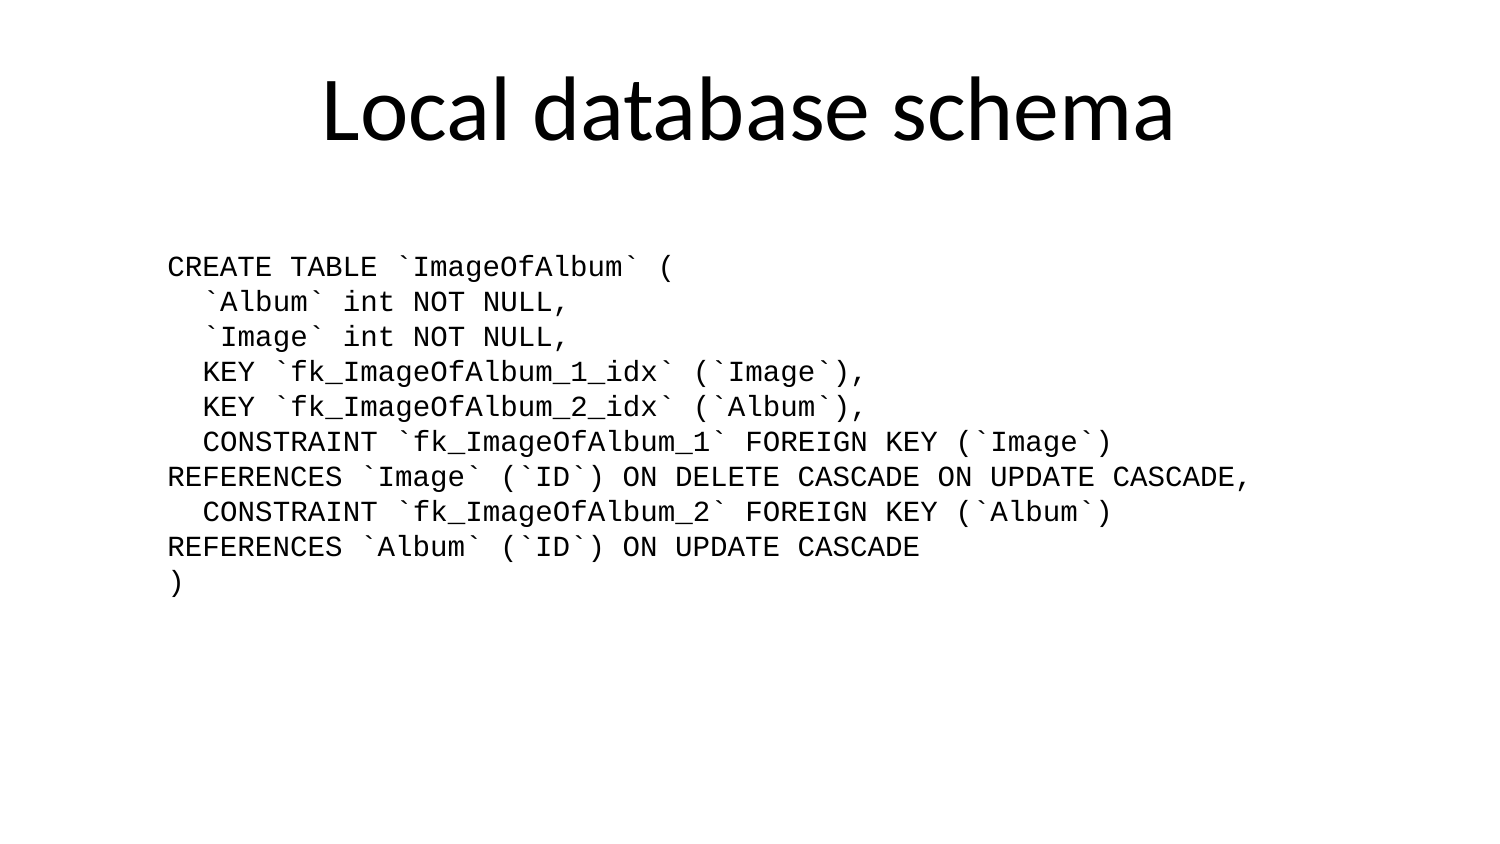

# Local database schema
CREATE TABLE `ImageOfAlbum` (
 `Album` int NOT NULL,
 `Image` int NOT NULL,
 KEY `fk_ImageOfAlbum_1_idx` (`Image`),
 KEY `fk_ImageOfAlbum_2_idx` (`Album`),
 CONSTRAINT `fk_ImageOfAlbum_1` FOREIGN KEY (`Image`) REFERENCES `Image` (`ID`) ON DELETE CASCADE ON UPDATE CASCADE,
 CONSTRAINT `fk_ImageOfAlbum_2` FOREIGN KEY (`Album`) REFERENCES `Album` (`ID`) ON UPDATE CASCADE
)